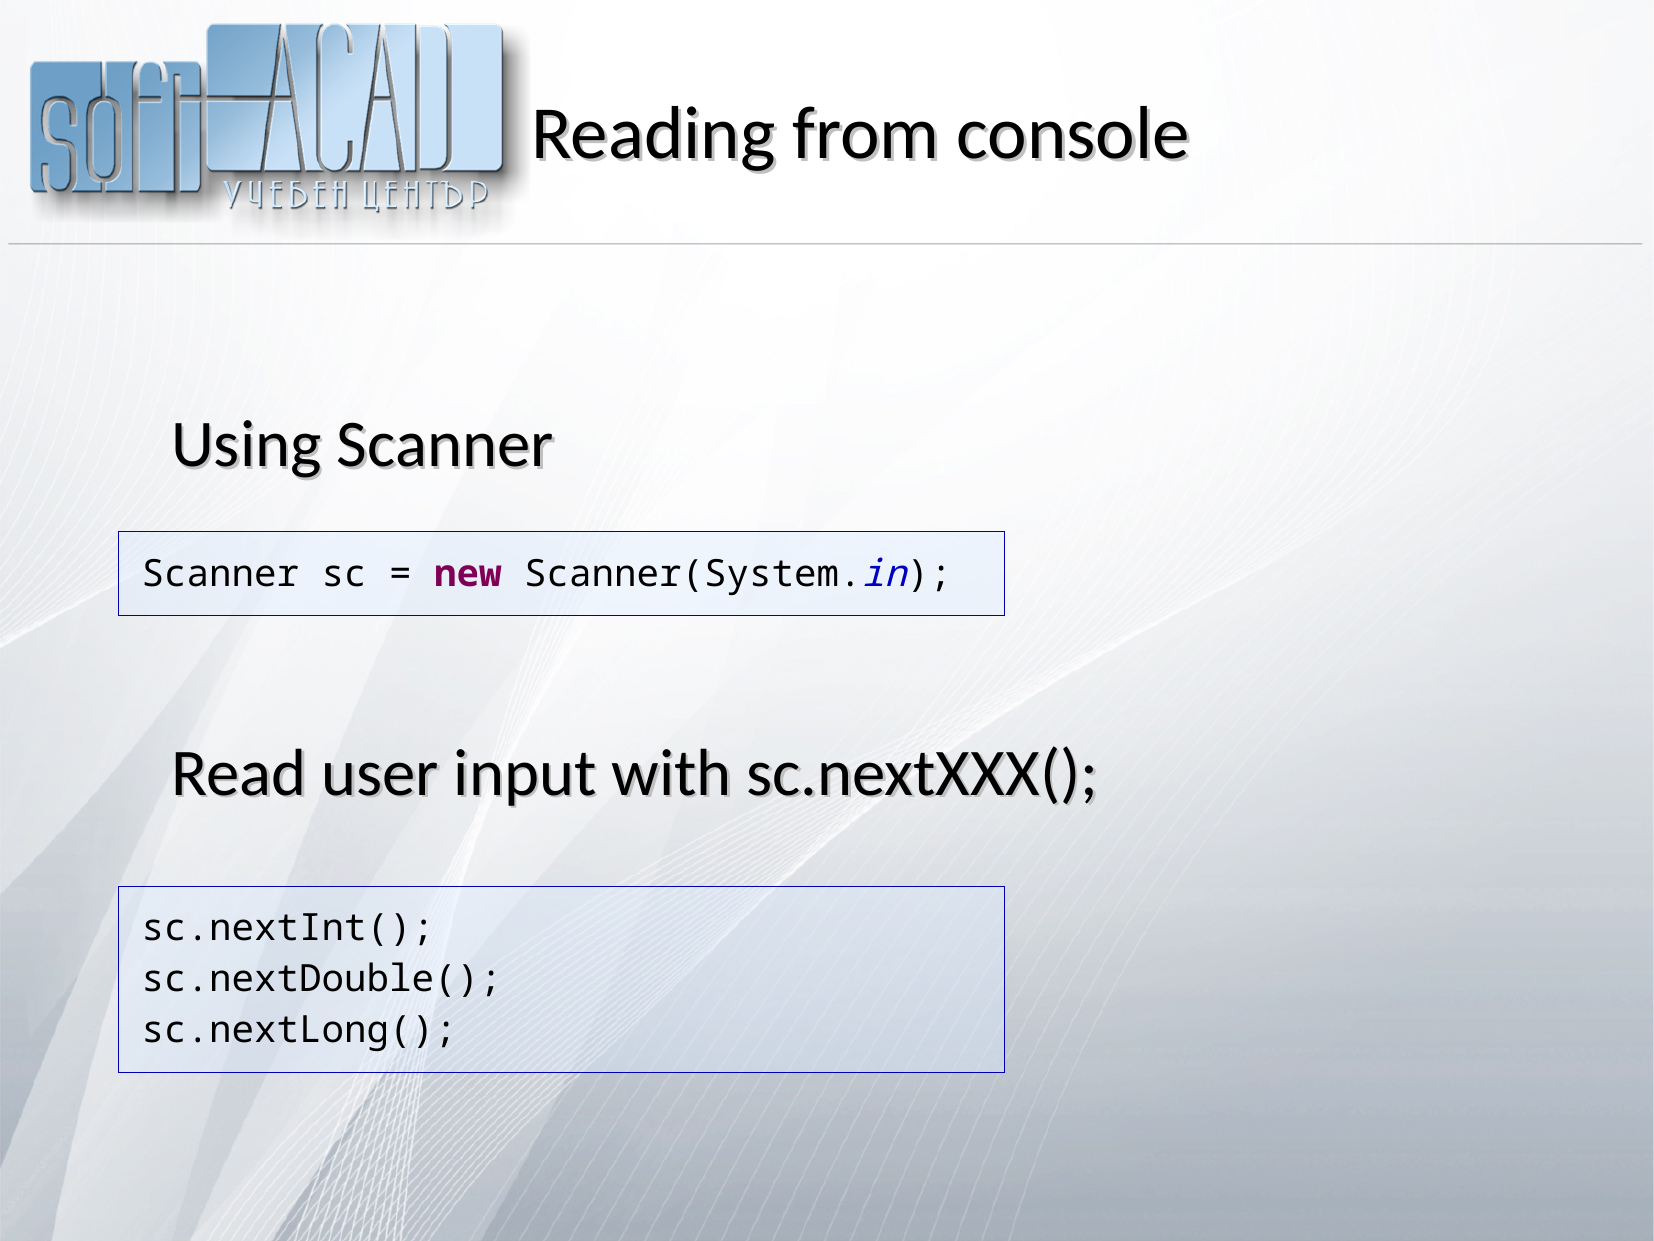

# Reading from console
Using Scanner
Read user input with sc.nextXXX();
Scanner sc = new Scanner(System.in);
sc.nextInt();
sc.nextDouble();
sc.nextLong();